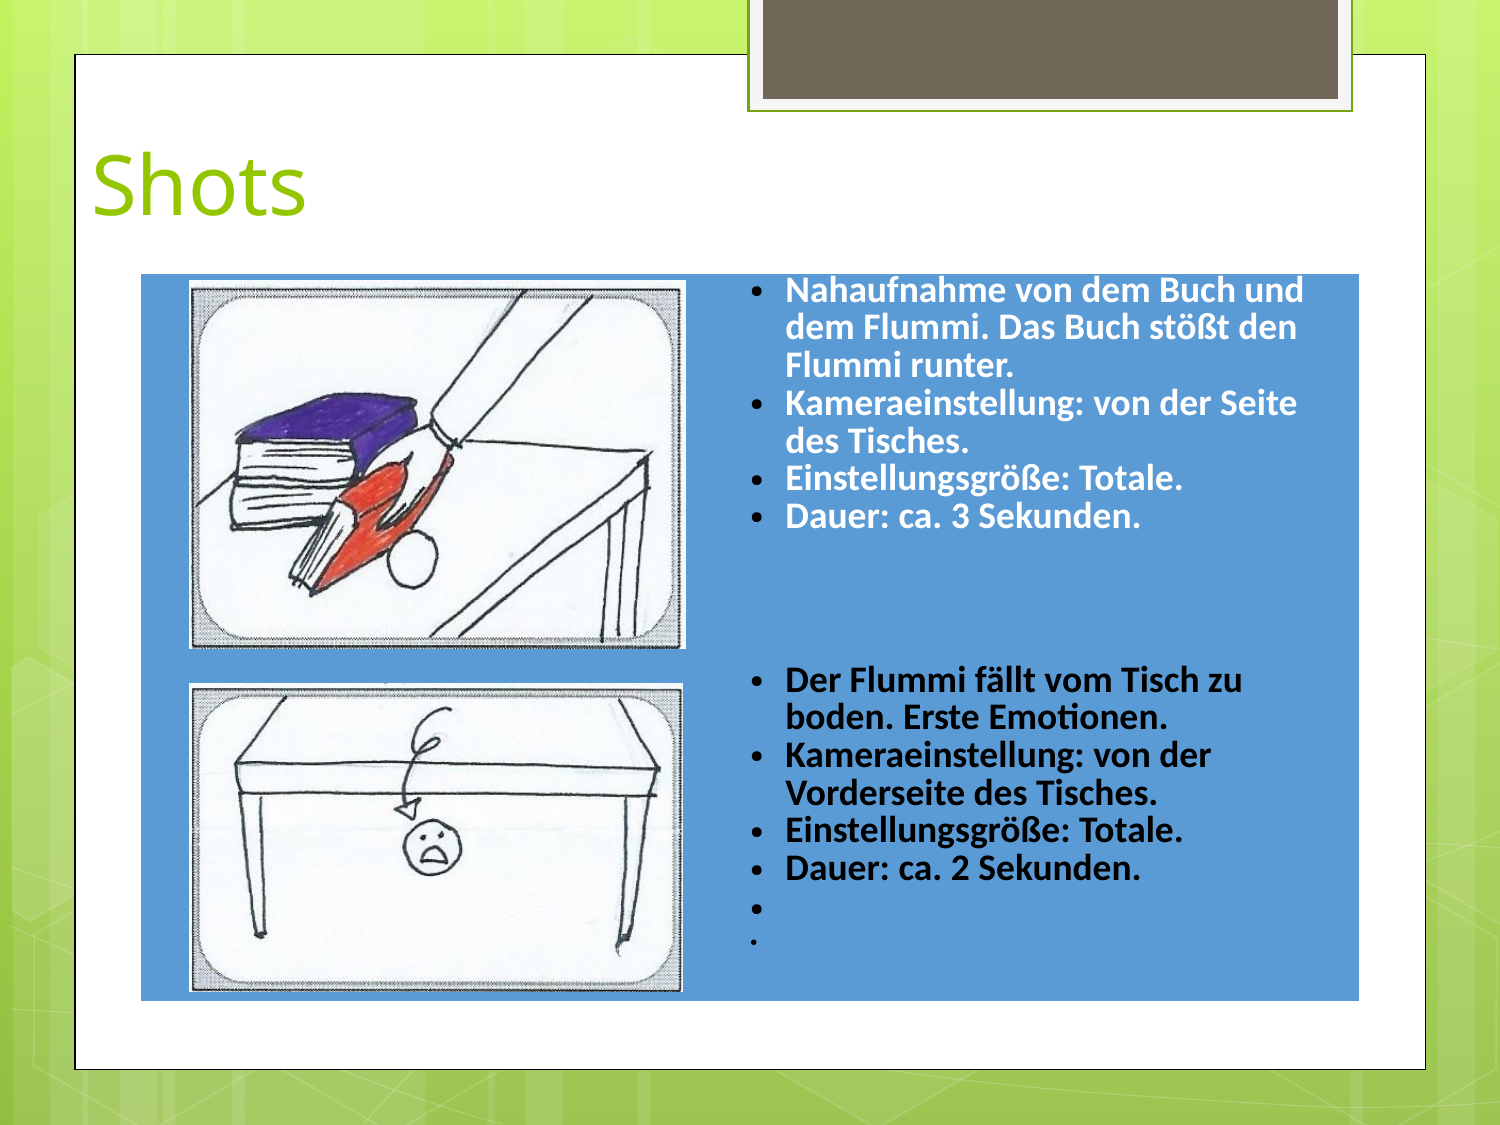

# Shots
| c | Nahaufnahme von dem Buch und dem Flummi. Das Buch stößt den Flummi runter. Kameraeinstellung: von der Seite des Tisches. Einstellungsgröße: Totale. Dauer: ca. 3 Sekunden. |
| --- | --- |
| | Der Flummi fällt vom Tisch zu boden. Erste Emotionen. Kameraeinstellung: von der Vorderseite des Tisches. Einstellungsgröße: Totale. Dauer: ca. 2 Sekunden. |